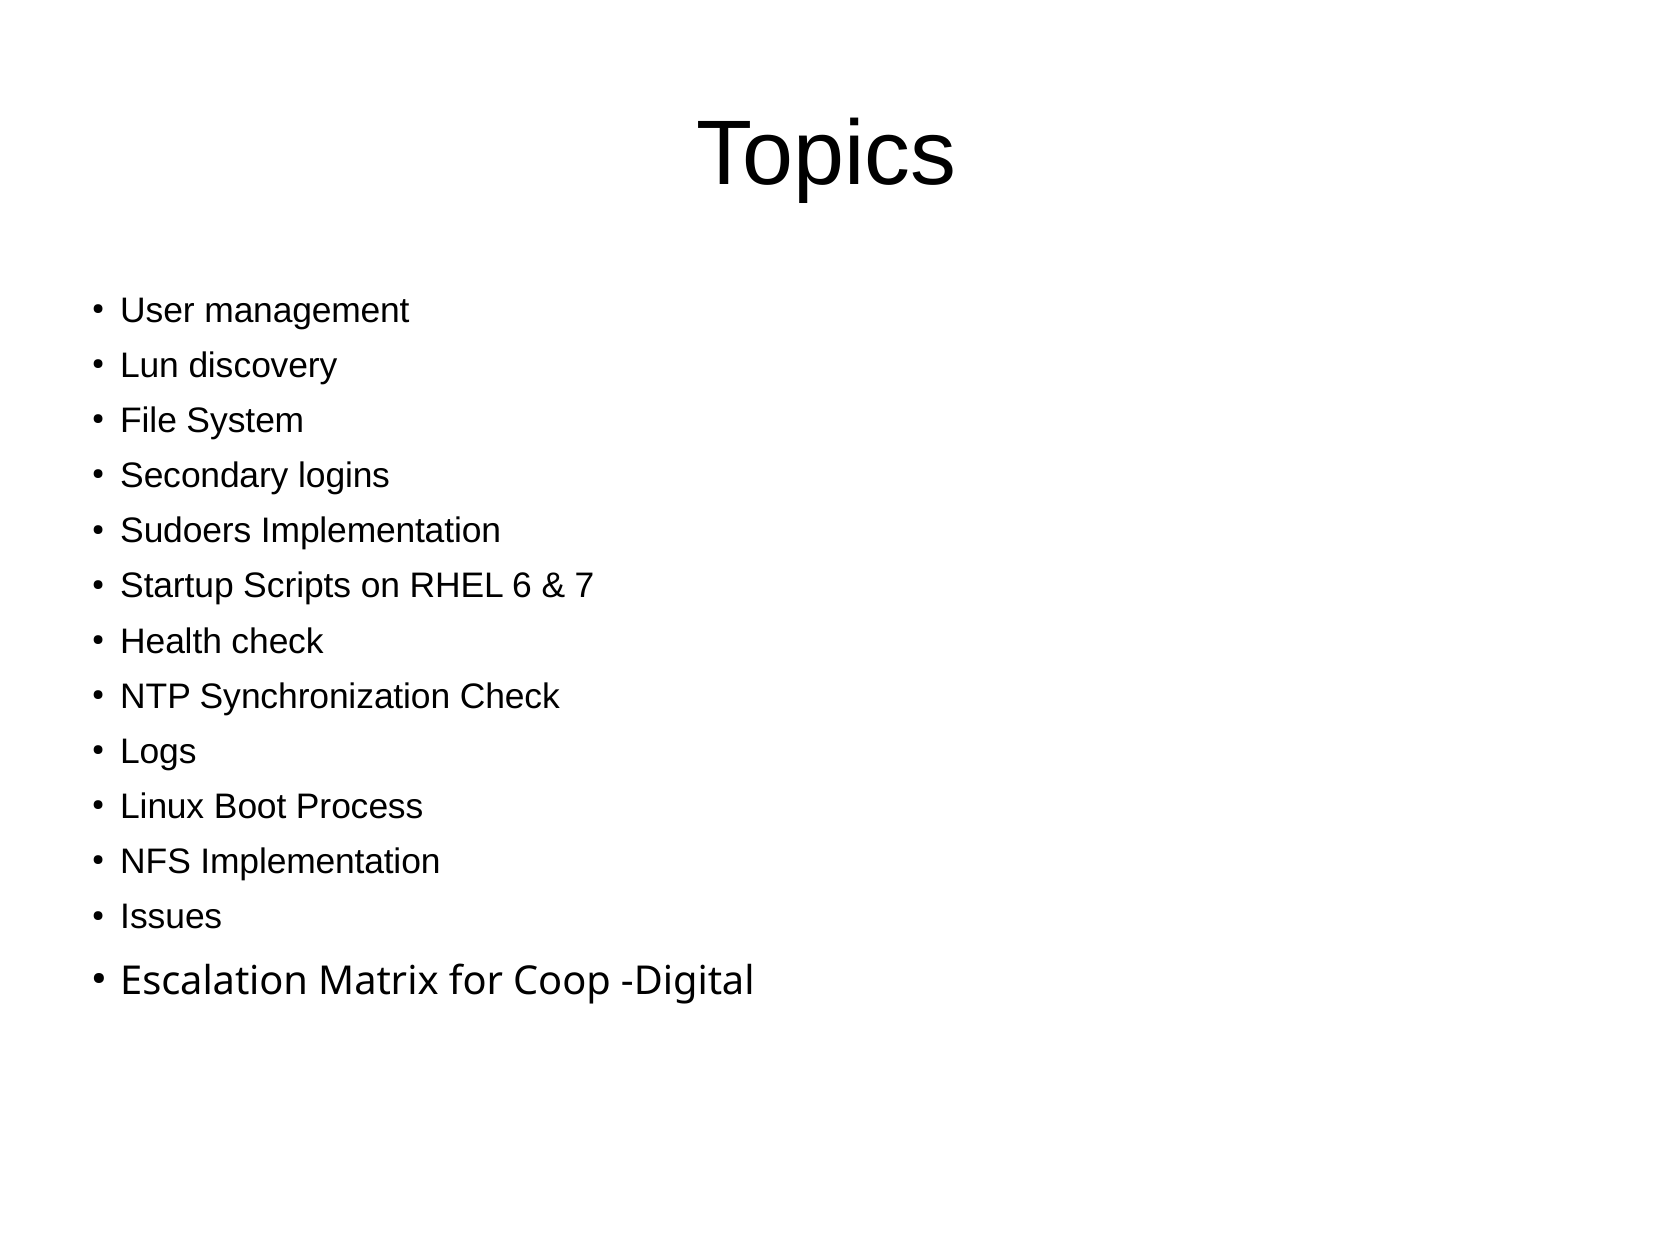

# Topics
User management
Lun discovery
File System
Secondary logins
Sudoers Implementation
Startup Scripts on RHEL 6 & 7
Health check
NTP Synchronization Check
Logs
Linux Boot Process
NFS Implementation
Issues
Escalation Matrix for Coop -Digital